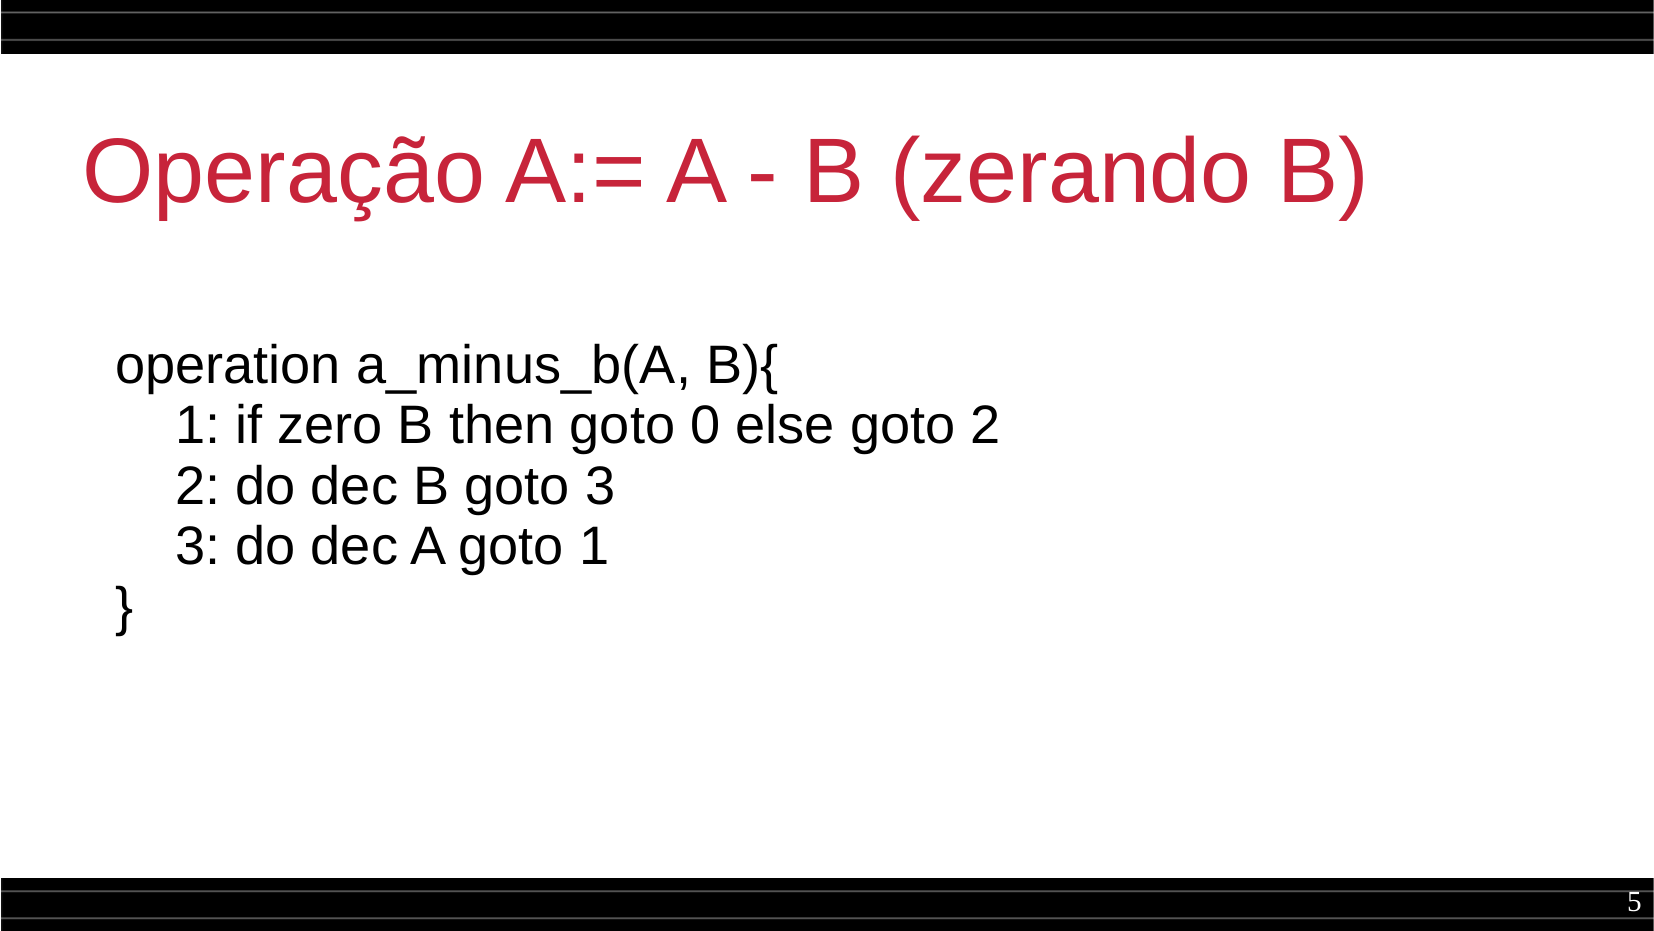

# Operação A:= A - B (zerando B)
operation a_minus_b(A, B){
 1: if zero B then goto 0 else goto 2
 2: do dec B goto 3
 3: do dec A goto 1
}